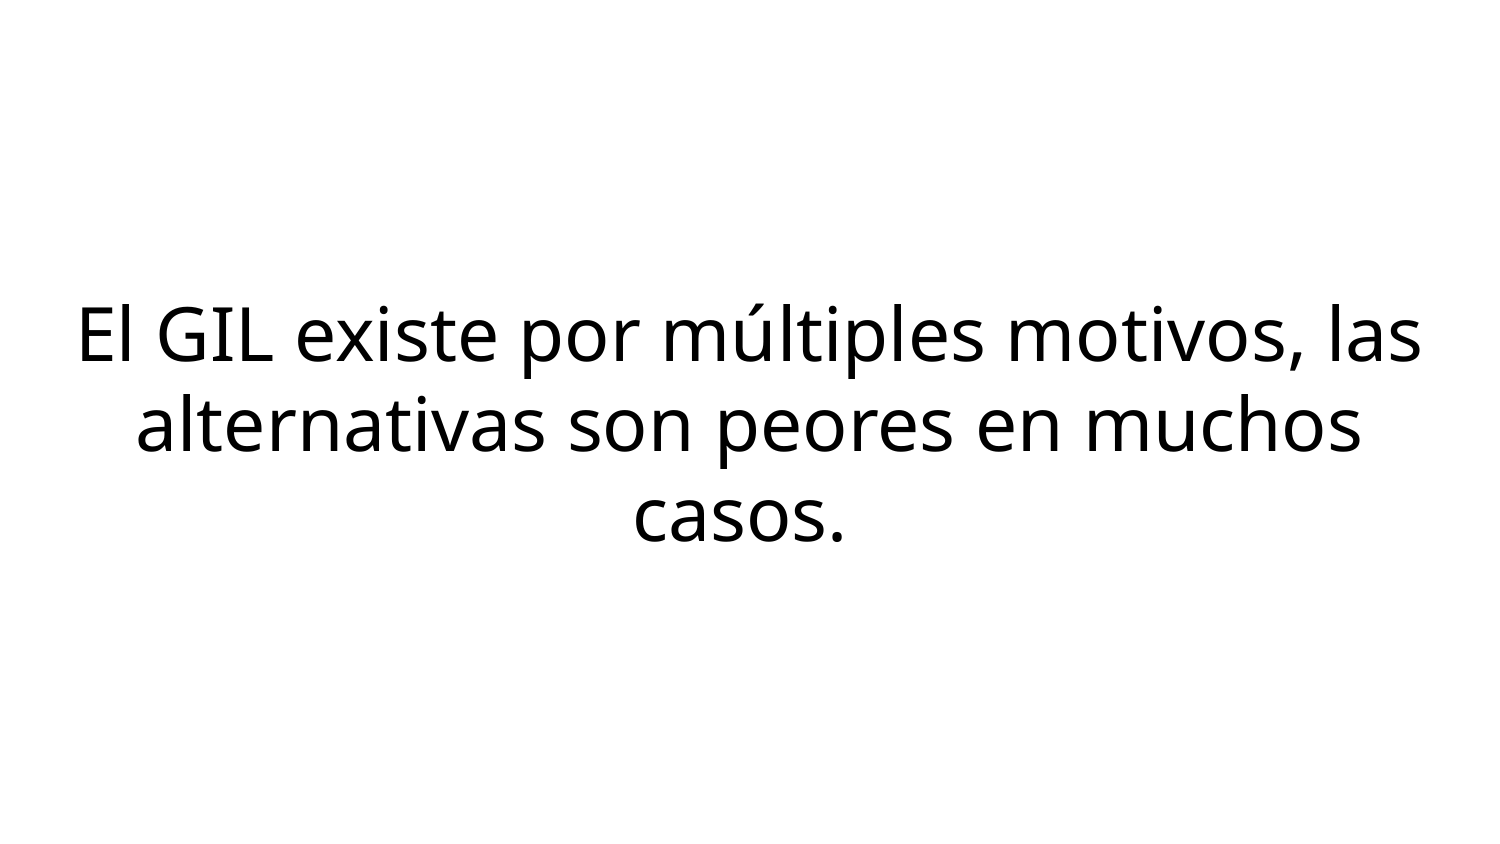

# El GIL existe por múltiples motivos, las alternativas son peores en muchos casos.